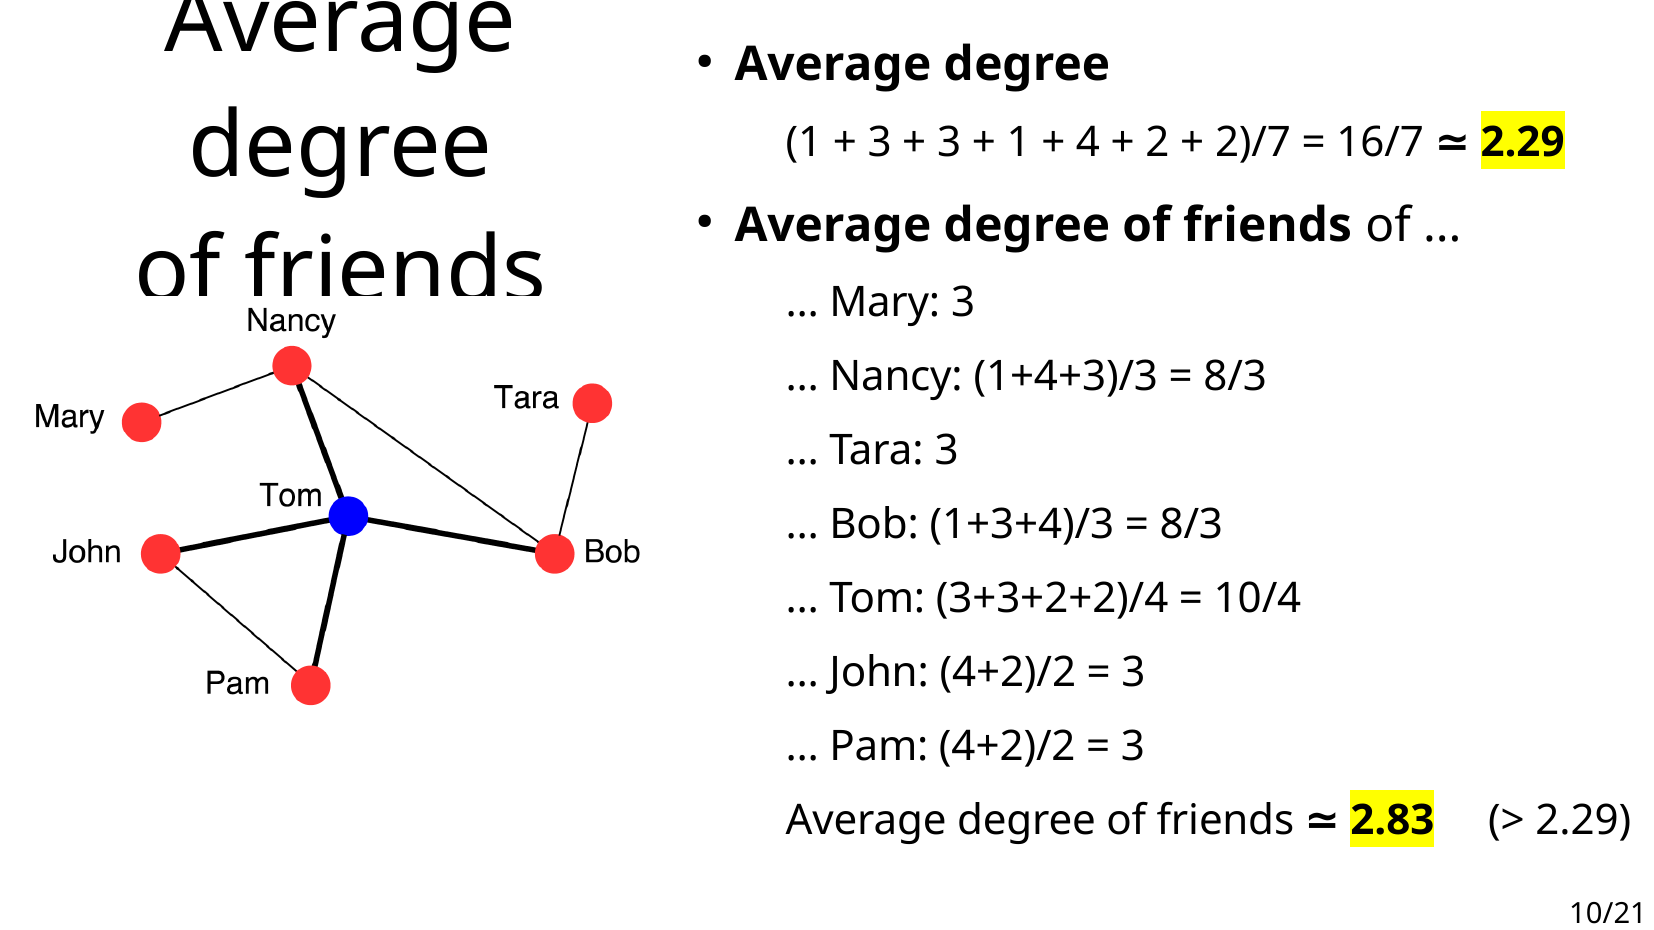

# Average degree of friends
Average degree
(1 + 3 + 3 + 1 + 4 + 2 + 2)/7 = 16/7 ≃ 2.29
Average degree of friends of ...
… Mary: 3
… Nancy: (1+4+3)/3 = 8/3
… Tara: 3
… Bob: (1+3+4)/3 = 8/3
… Tom: (3+3+2+2)/4 = 10/4
… John: (4+2)/2 = 3
… Pam: (4+2)/2 = 3
Average degree of friends ≃ 2.83 (> 2.29)
10